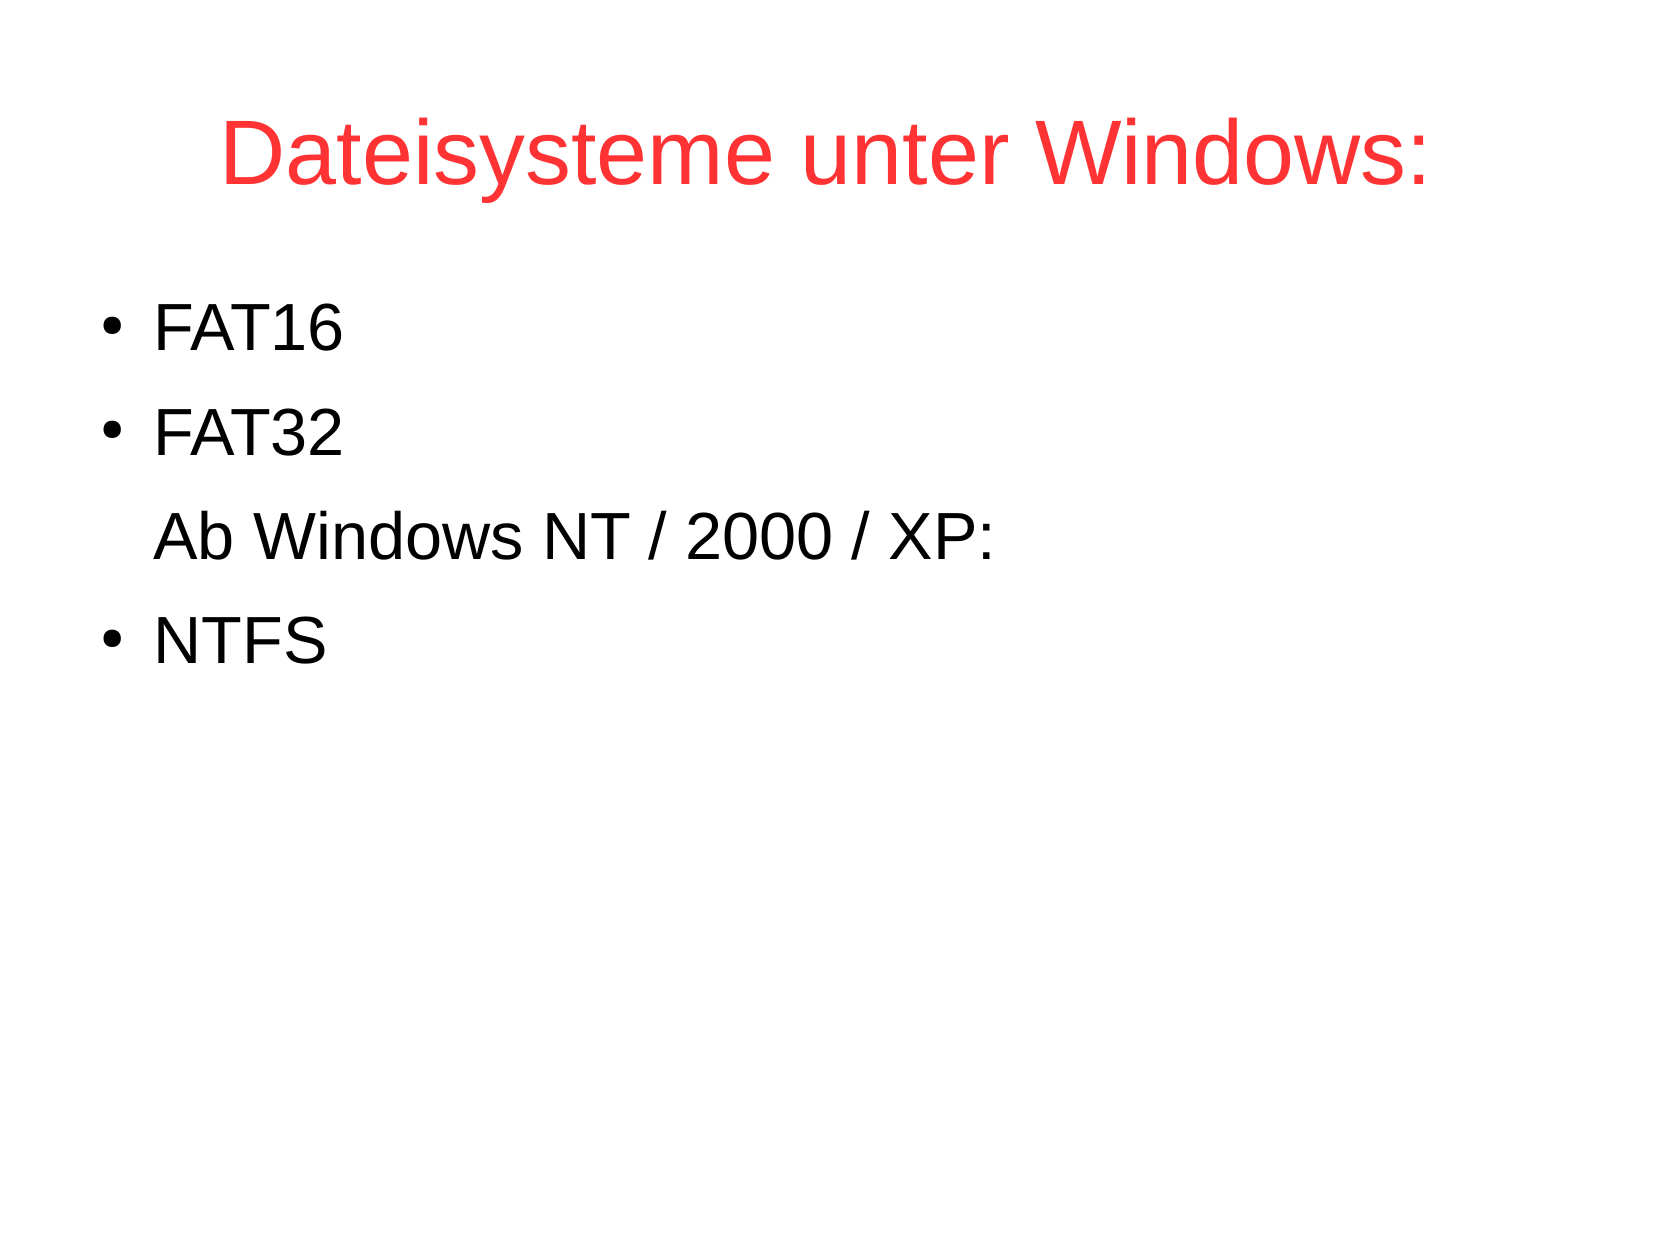

# Dateisysteme unter Windows:
FAT16
FAT32
Ab Windows NT / 2000 / XP:
NTFS